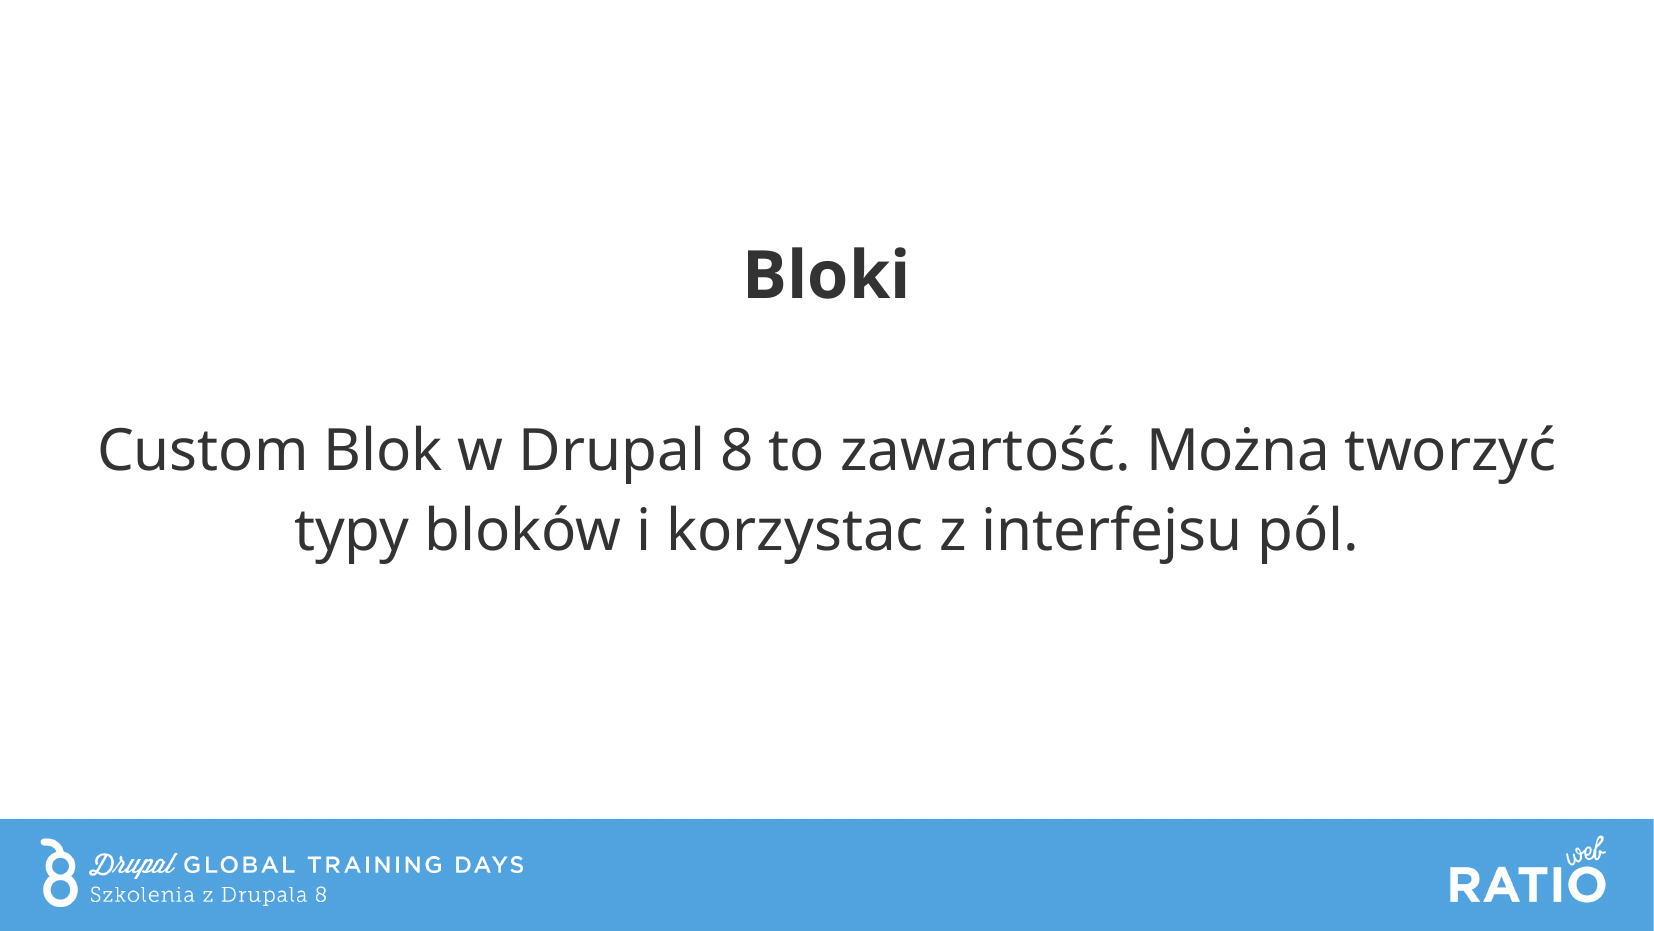

# Bloki
Custom Blok w Drupal 8 to zawartość. Można tworzyć typy bloków i korzystac z interfejsu pól.